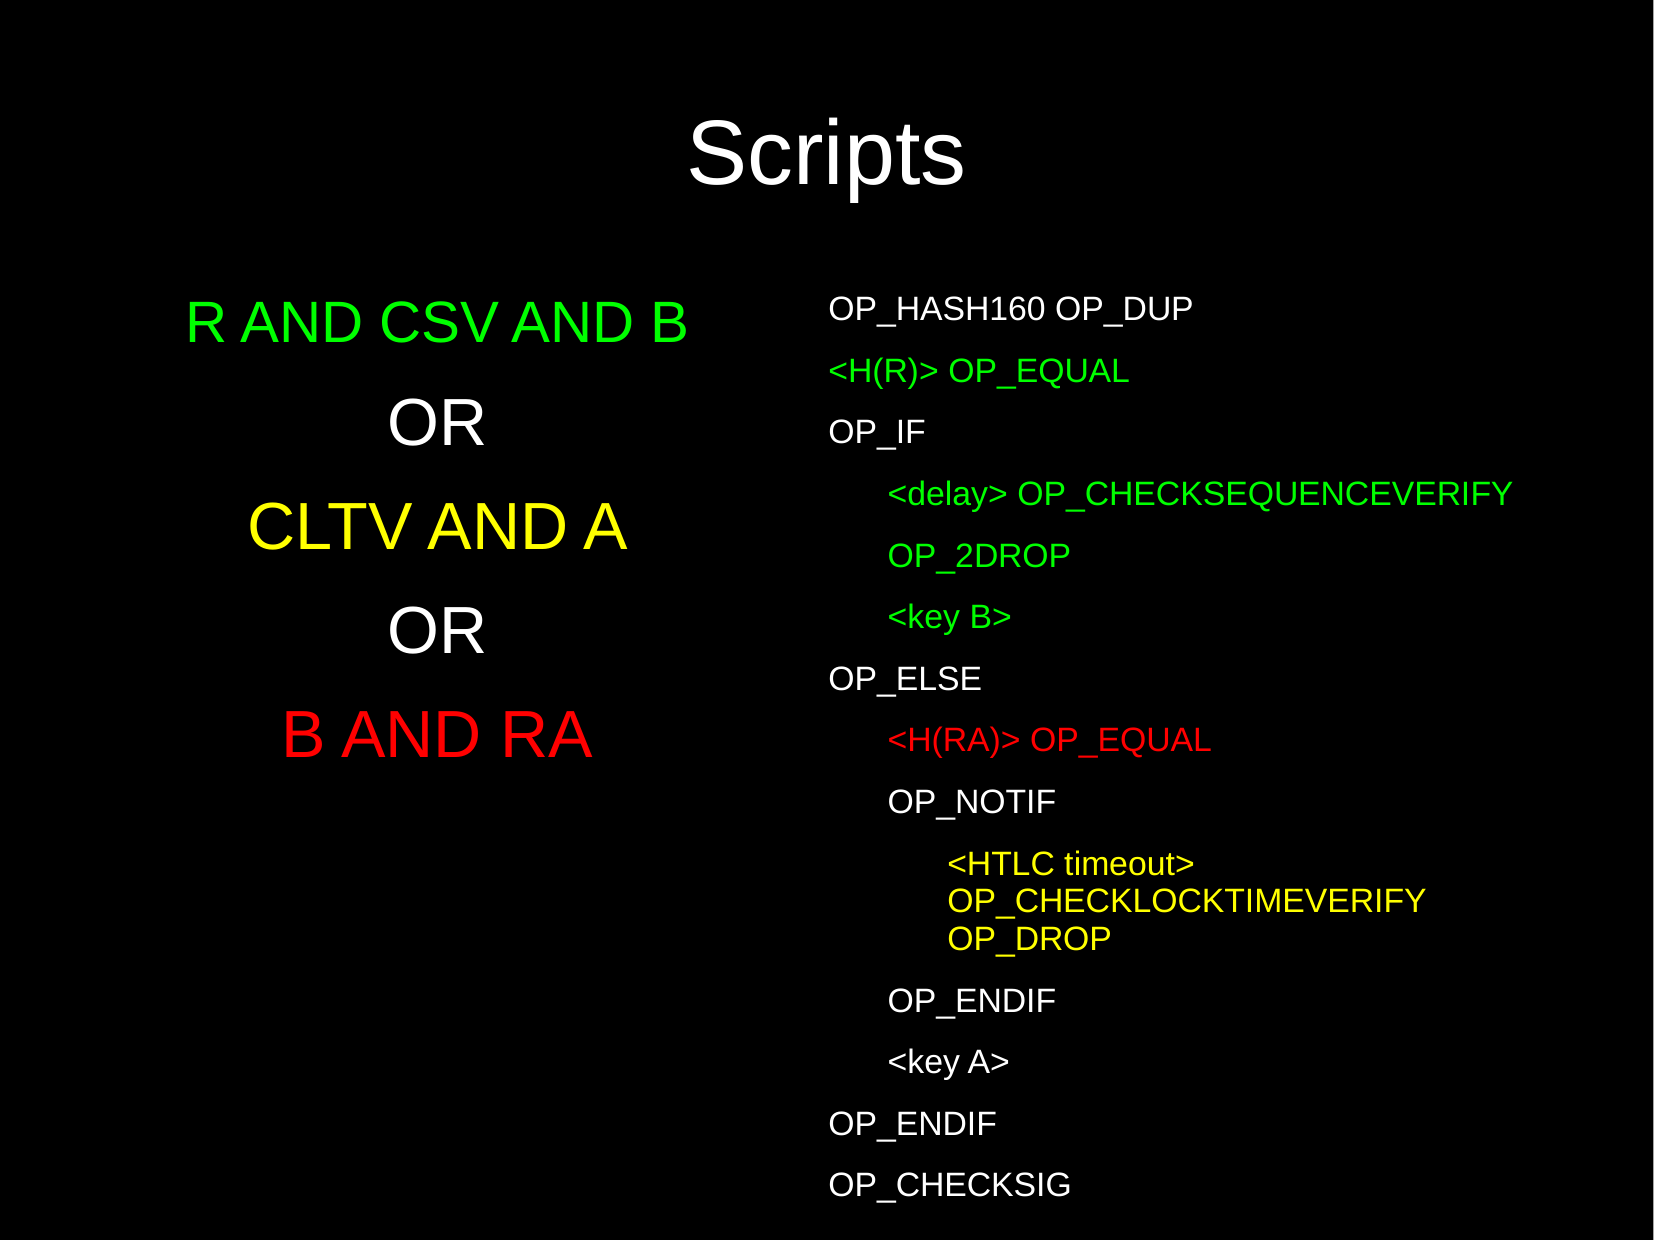

# Scripts
R AND CSV AND B
OR
CLTV AND A
OR
B AND RA
OP_HASH160 OP_DUP
<H(R)> OP_EQUAL
OP_IF
<delay> OP_CHECKSEQUENCEVERIFY
OP_2DROP
<key B>
OP_ELSE
<H(RA)> OP_EQUAL
OP_NOTIF
<HTLC timeout> OP_CHECKLOCKTIMEVERIFY OP_DROP
OP_ENDIF
<key A>
OP_ENDIF
OP_CHECKSIG